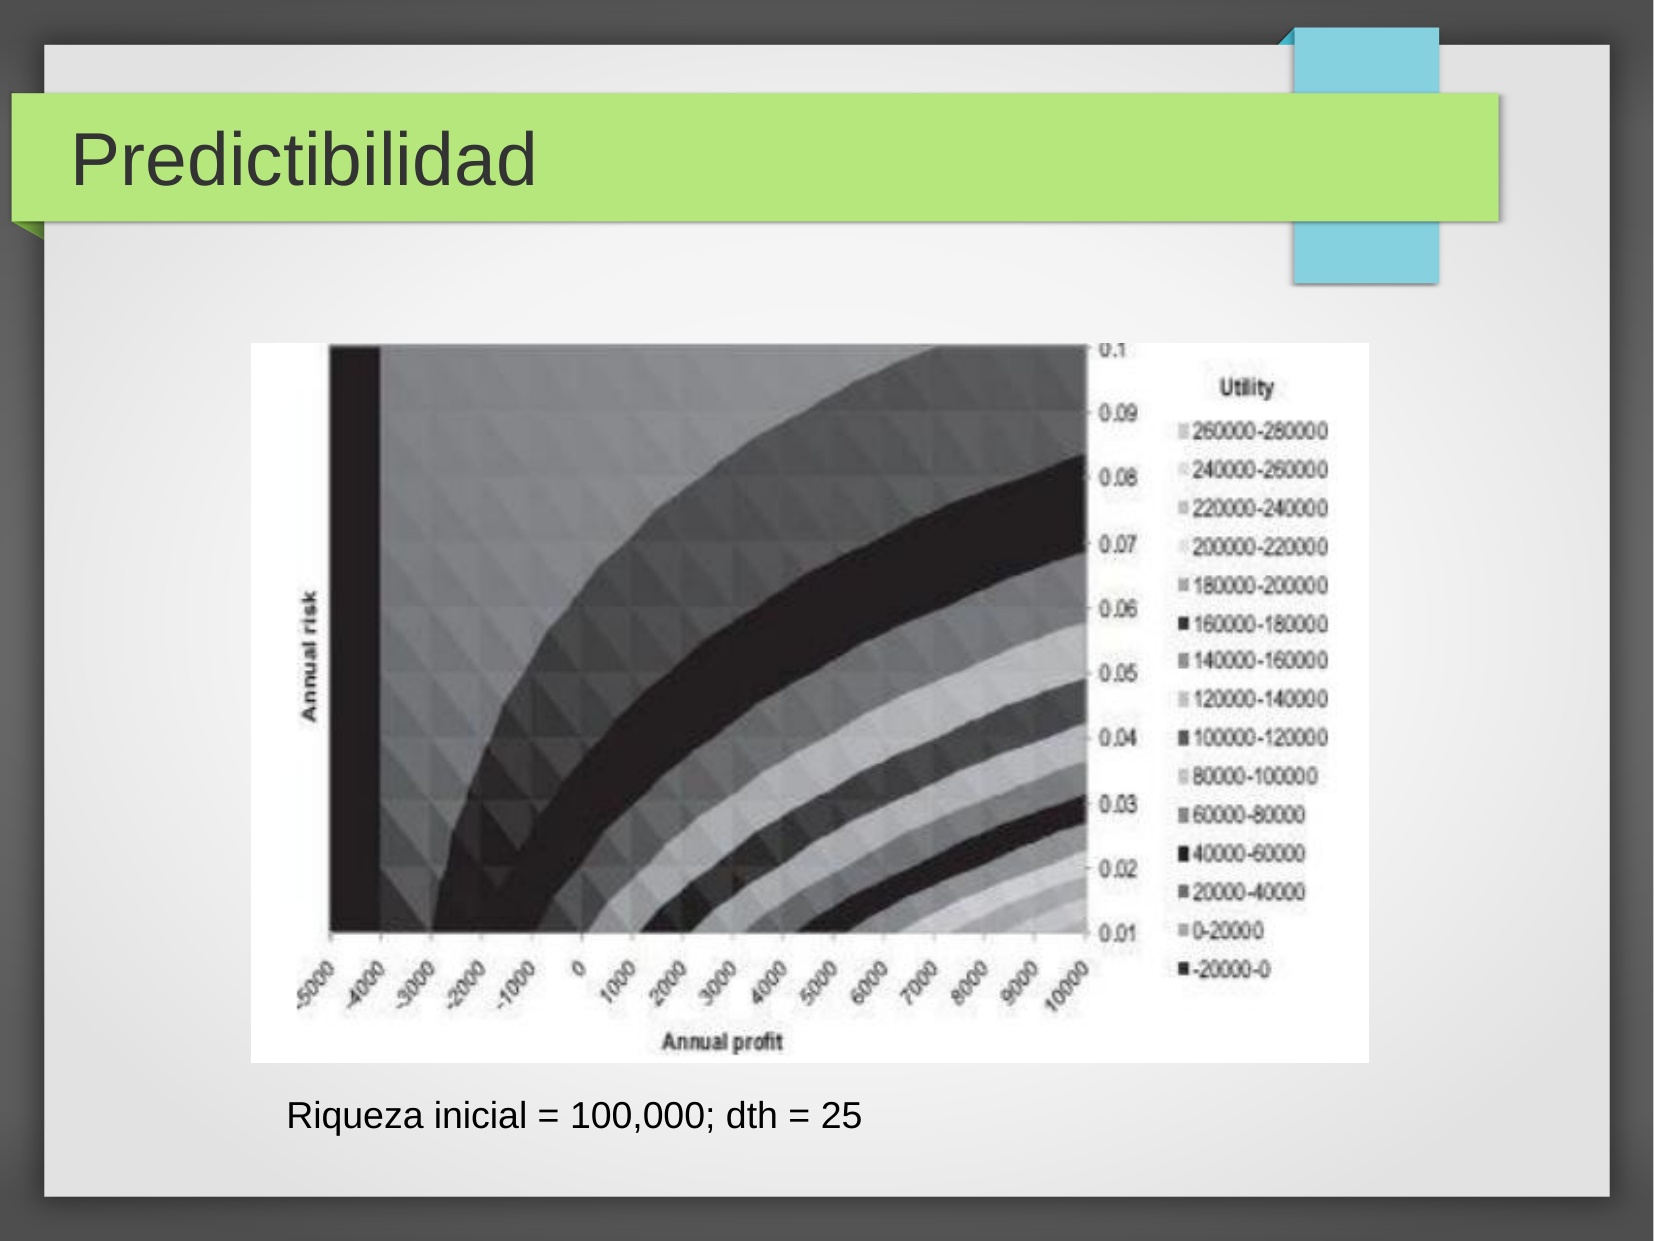

# Predictibilidad
Riqueza inicial = 100,000; dth = 25